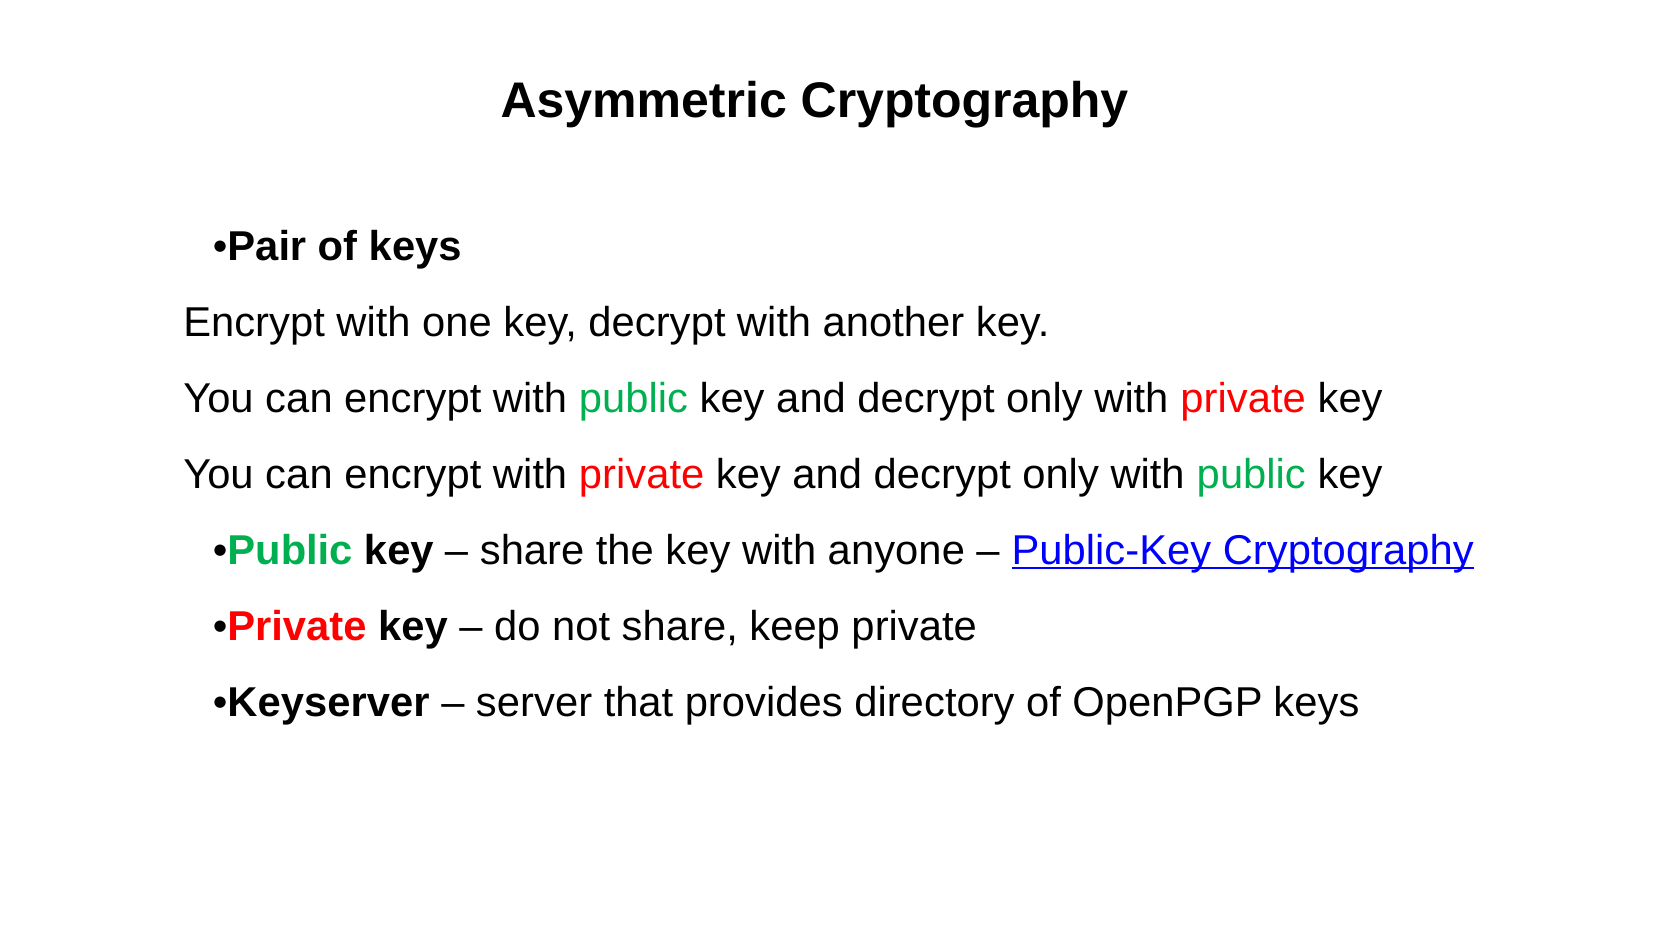

# Asymmetric Cryptography
Pair of keys
	Encrypt with one key, decrypt with another key.
 	You can encrypt with public key and decrypt only with private key
	You can encrypt with private key and decrypt only with public key
Public key – share the key with anyone – Public-Key Cryptography
Private key – do not share, keep private
Keyserver – server that provides directory of OpenPGP keys